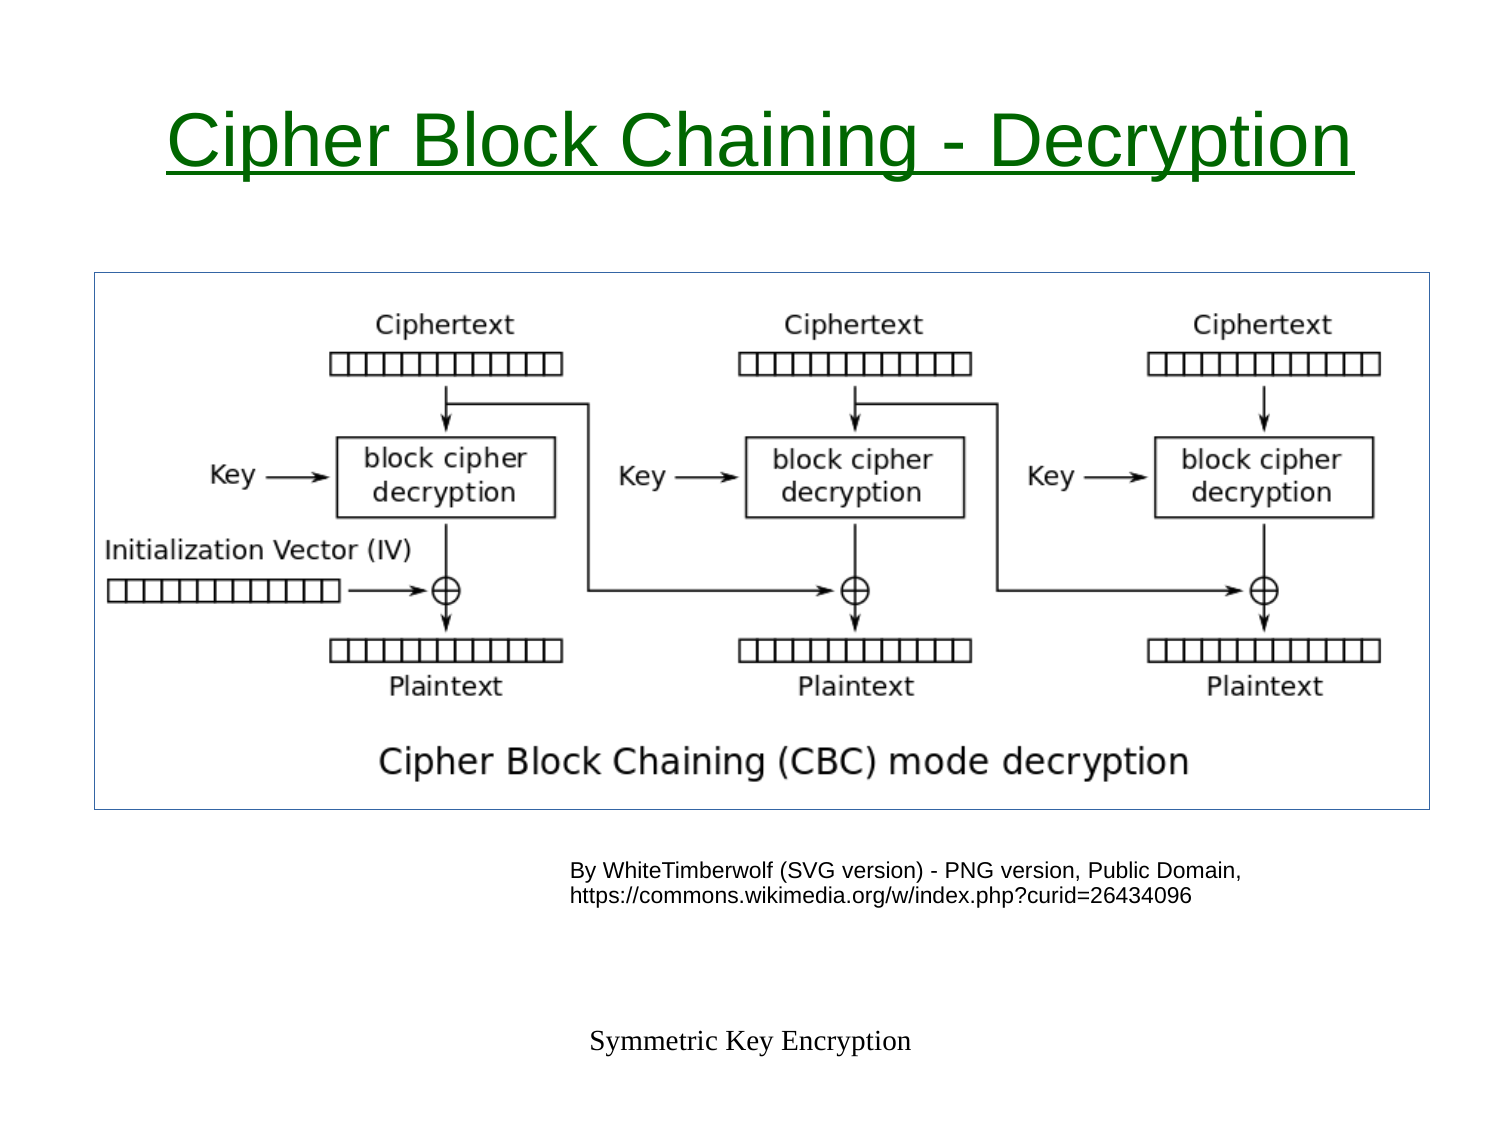

# Cipher Block Chaining - Decryption
By WhiteTimberwolf (SVG version) - PNG version, Public Domain, https://commons.wikimedia.org/w/index.php?curid=26434096
Symmetric Key Encryption